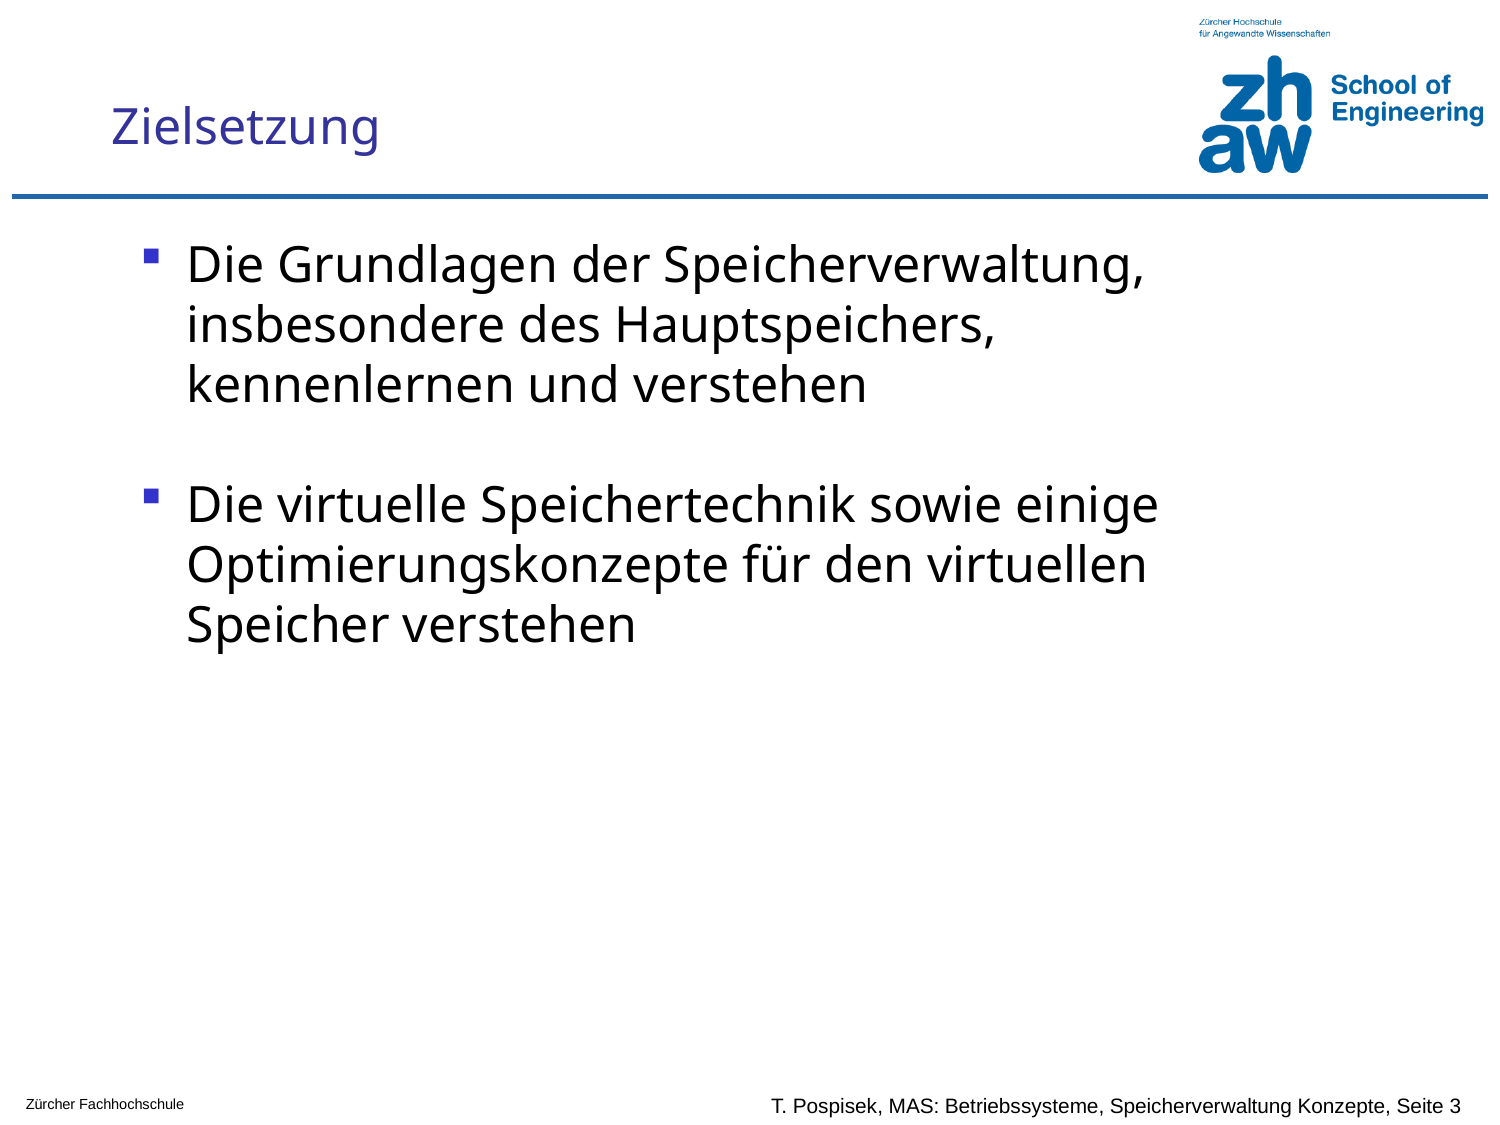

# Zielsetzung
Die Grundlagen der Speicherverwaltung, insbesondere des Hauptspeichers, kennenlernen und verstehen
Die virtuelle Speichertechnik sowie einige Optimierungskonzepte für den virtuellen Speicher verstehen